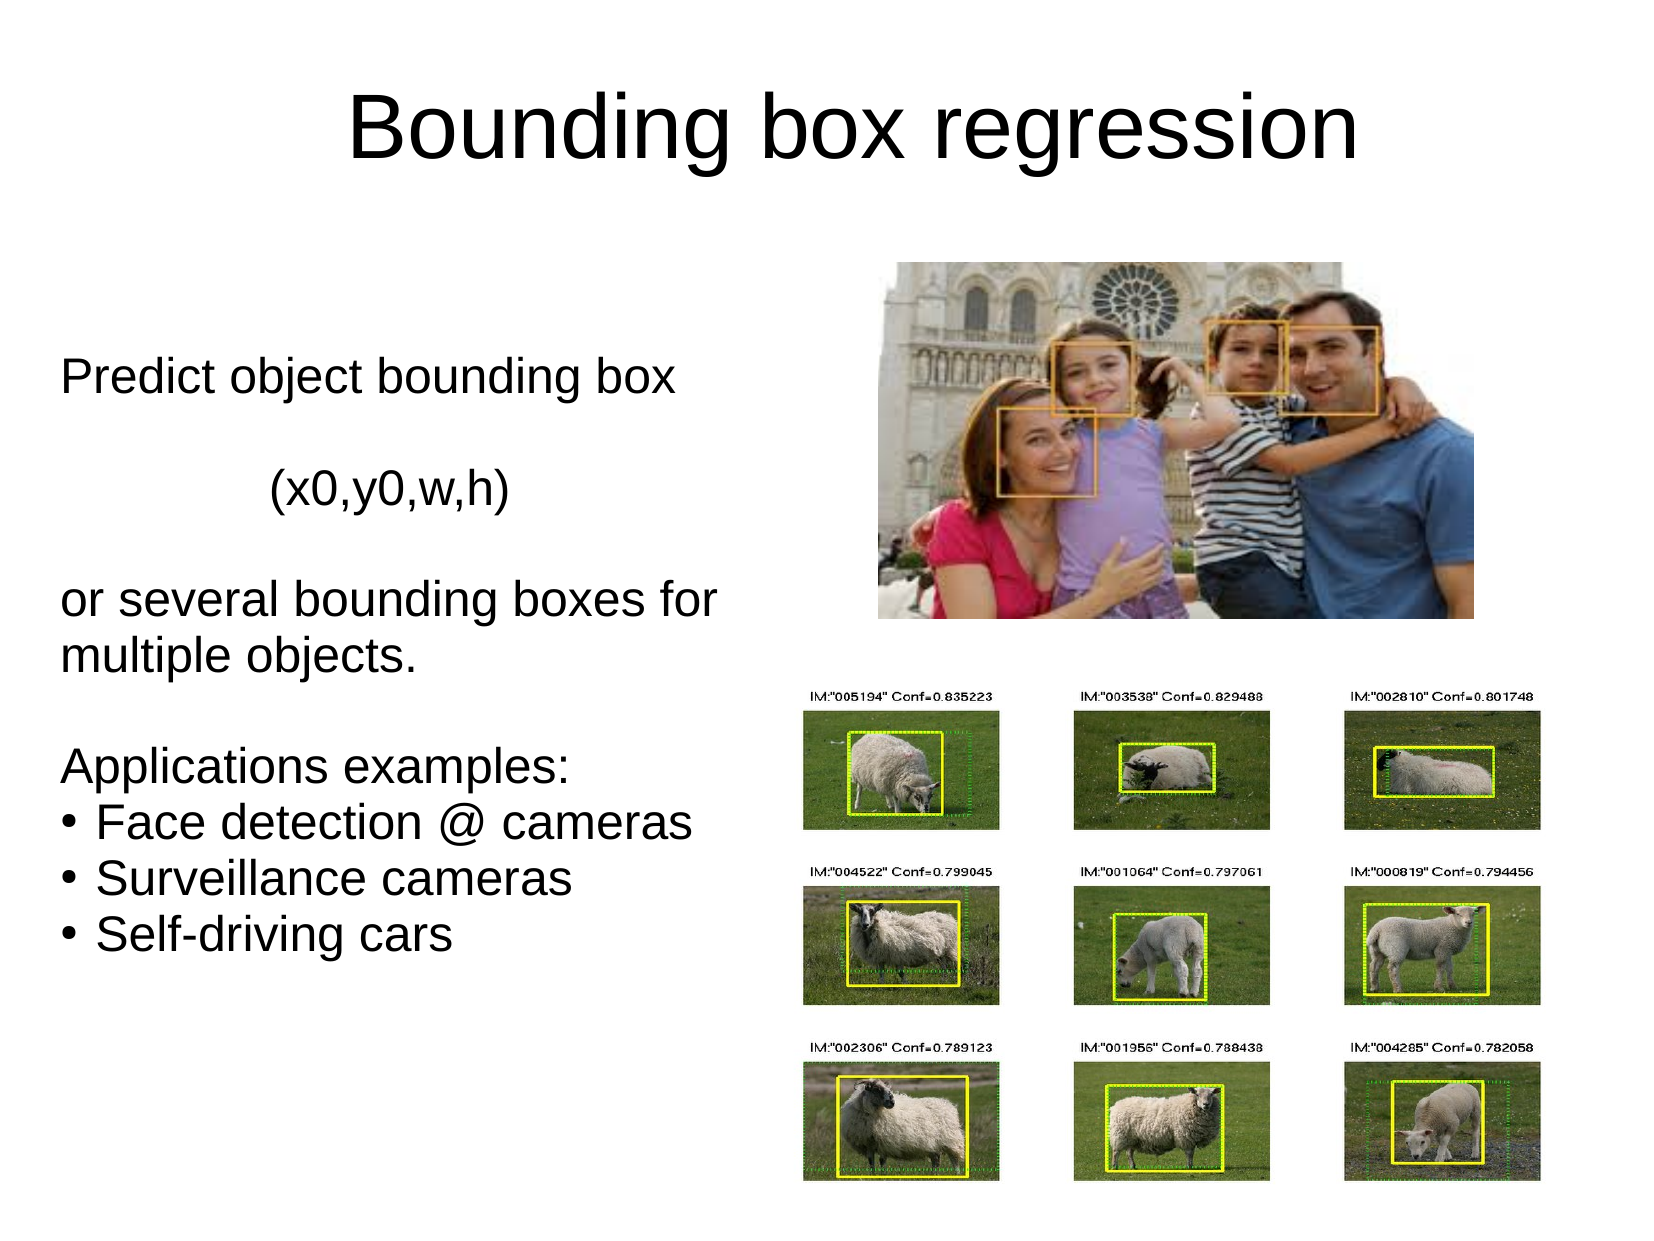

Bounding box regression
Predict object bounding box
(x0,y0,w,h)
or several bounding boxes for multiple objects.
Applications examples:
Face detection @ cameras
Surveillance cameras
Self-driving cars
4